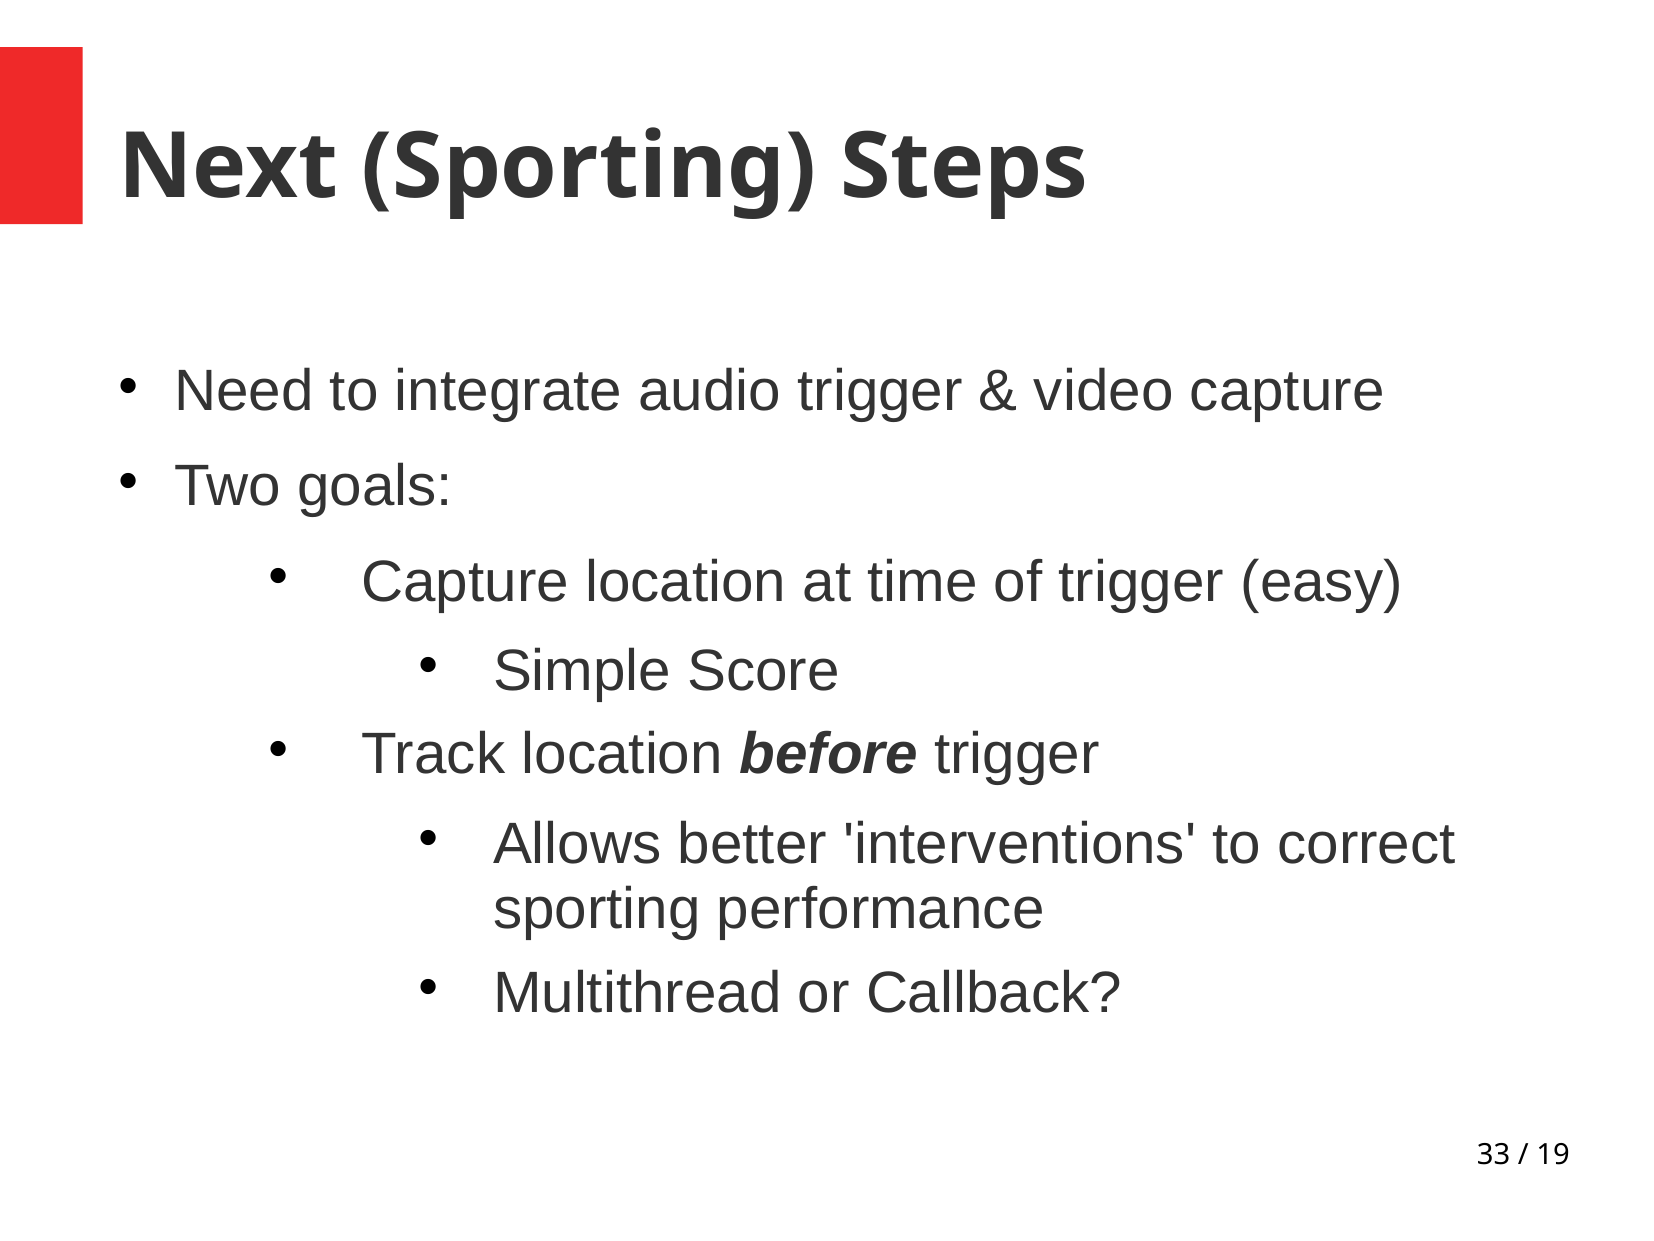

# Next (Sporting) Steps
Need to integrate audio trigger & video capture
Two goals:
Capture location at time of trigger (easy)
Simple Score
Track location before trigger
Allows better 'interventions' to correct sporting performance
Multithread or Callback?
33